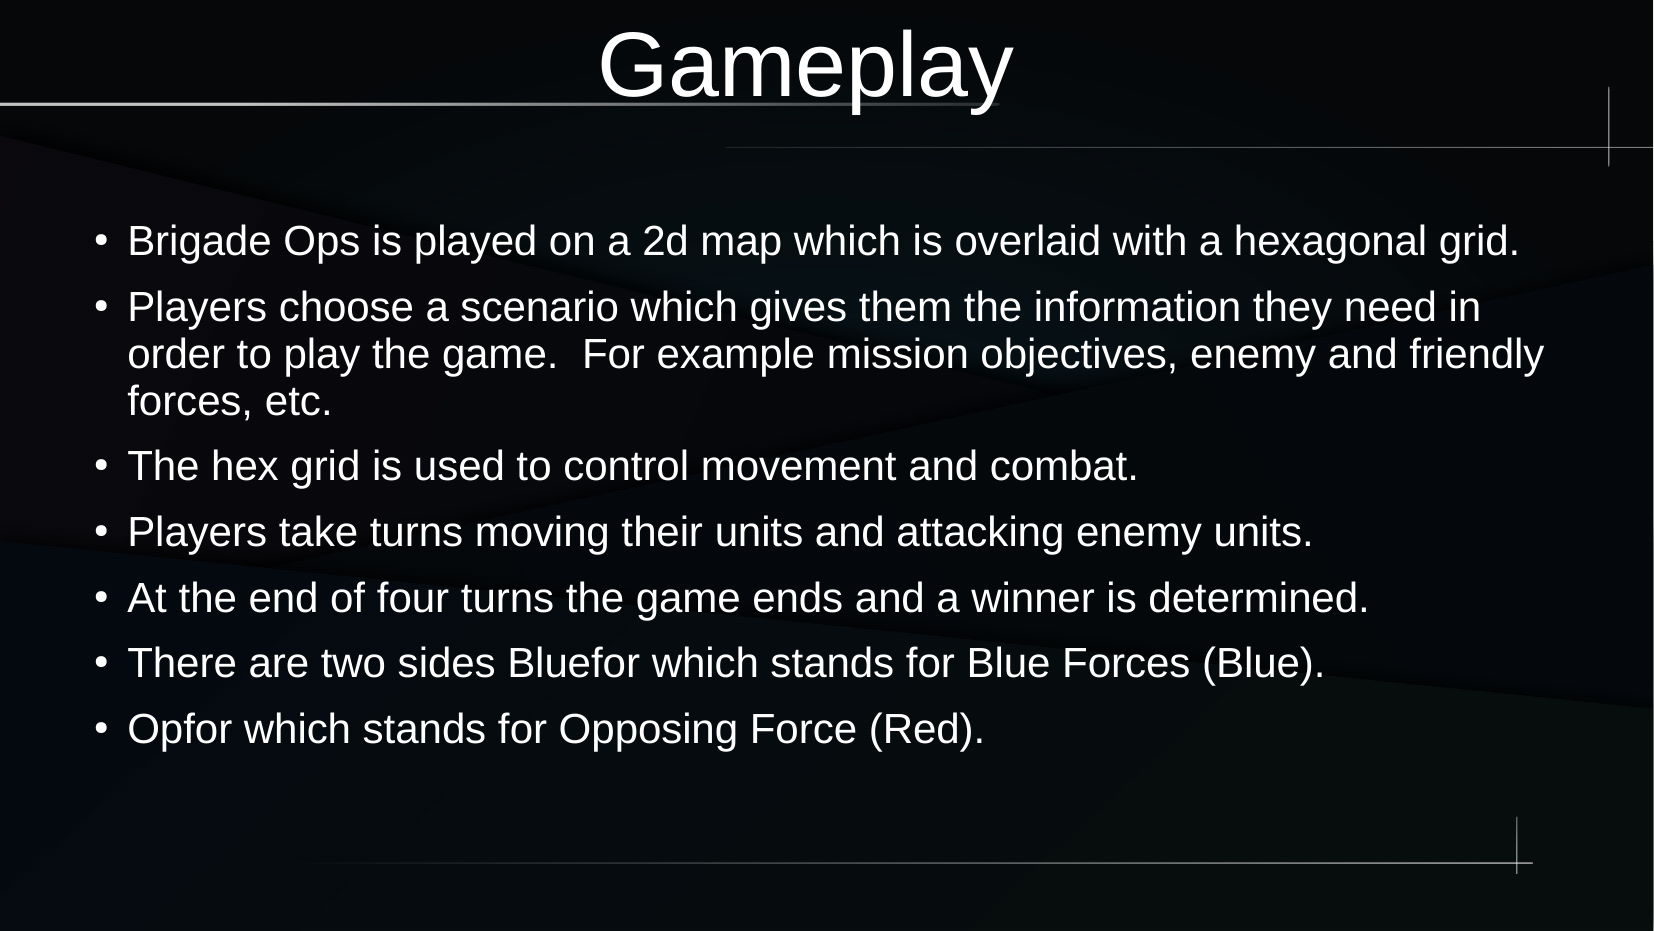

# Gameplay
Brigade Ops is played on a 2d map which is overlaid with a hexagonal grid.
Players choose a scenario which gives them the information they need in order to play the game. For example mission objectives, enemy and friendly forces, etc.
The hex grid is used to control movement and combat.
Players take turns moving their units and attacking enemy units.
At the end of four turns the game ends and a winner is determined.
There are two sides Bluefor which stands for Blue Forces (Blue).
Opfor which stands for Opposing Force (Red).